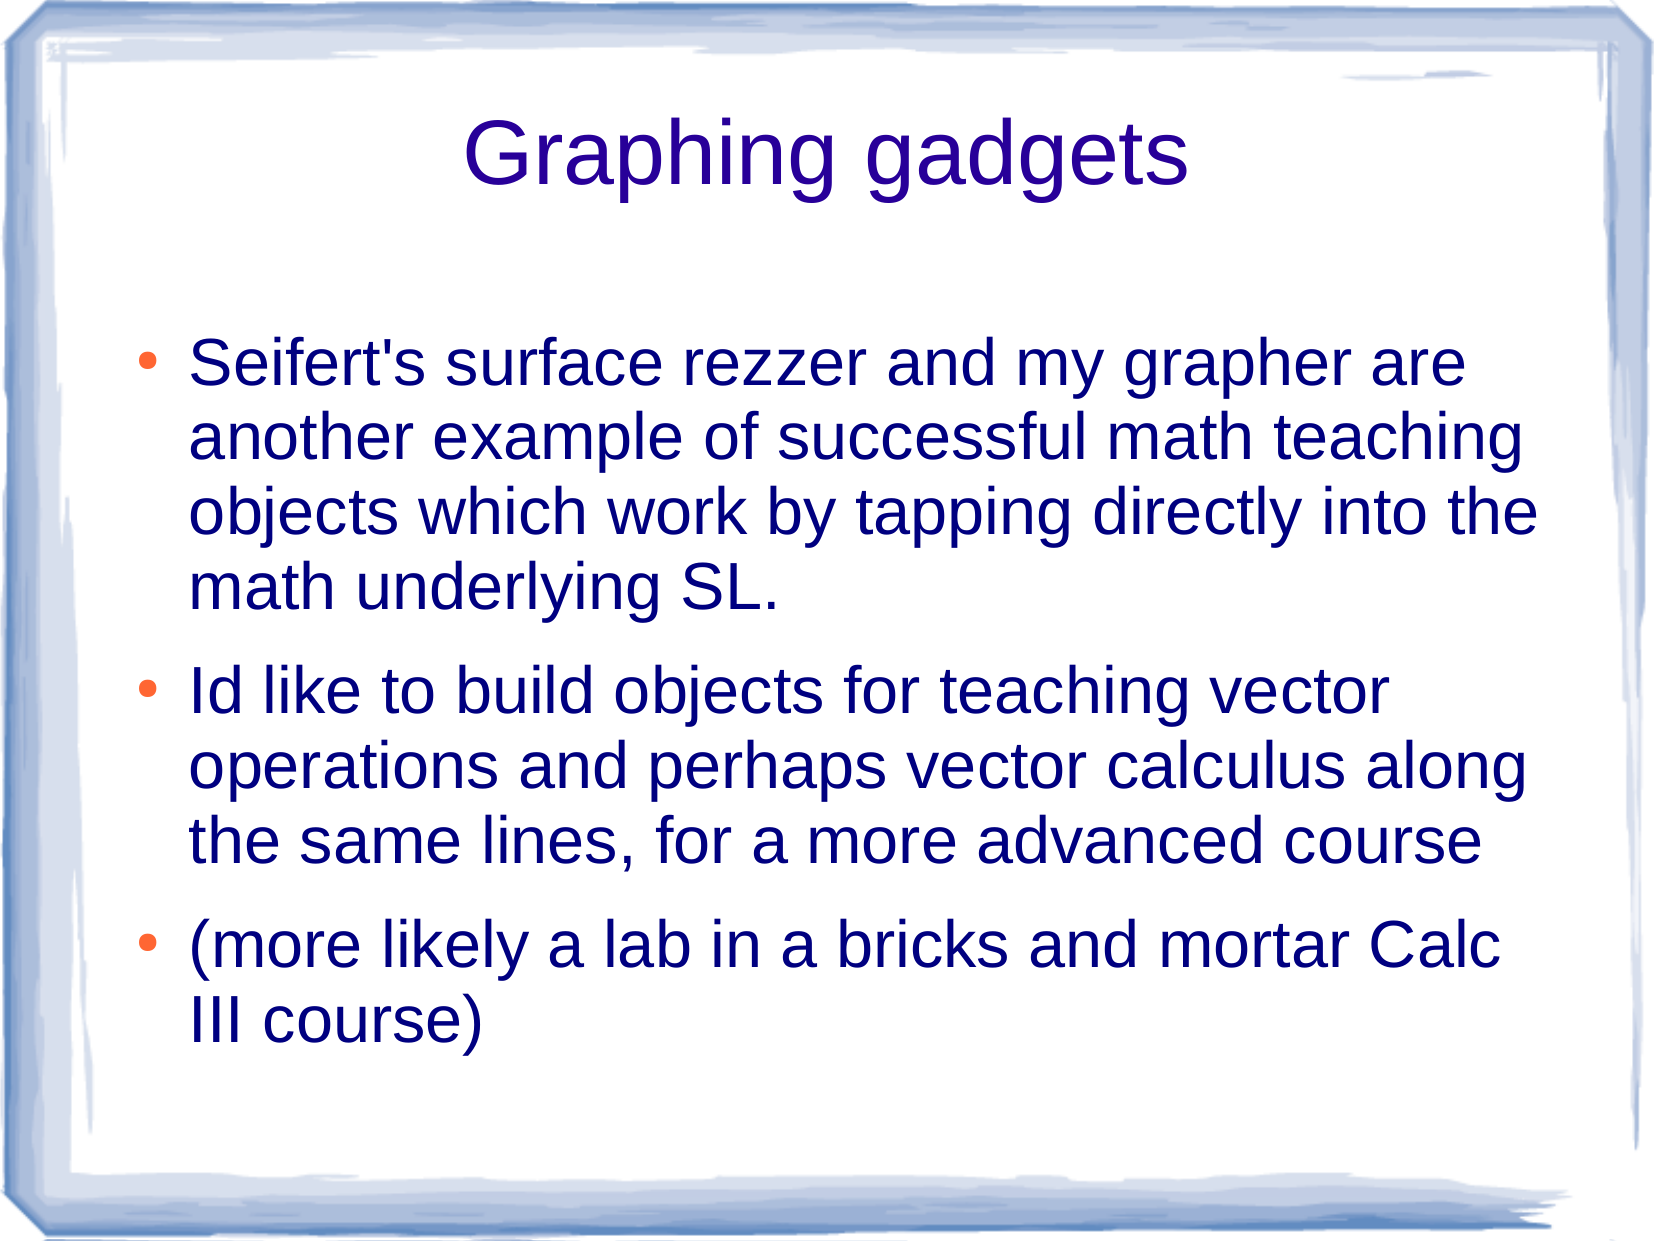

# Graphing gadgets
Seifert's surface rezzer and my grapher are another example of successful math teaching objects which work by tapping directly into the math underlying SL.
Id like to build objects for teaching vector operations and perhaps vector calculus along the same lines, for a more advanced course
(more likely a lab in a bricks and mortar Calc III course)